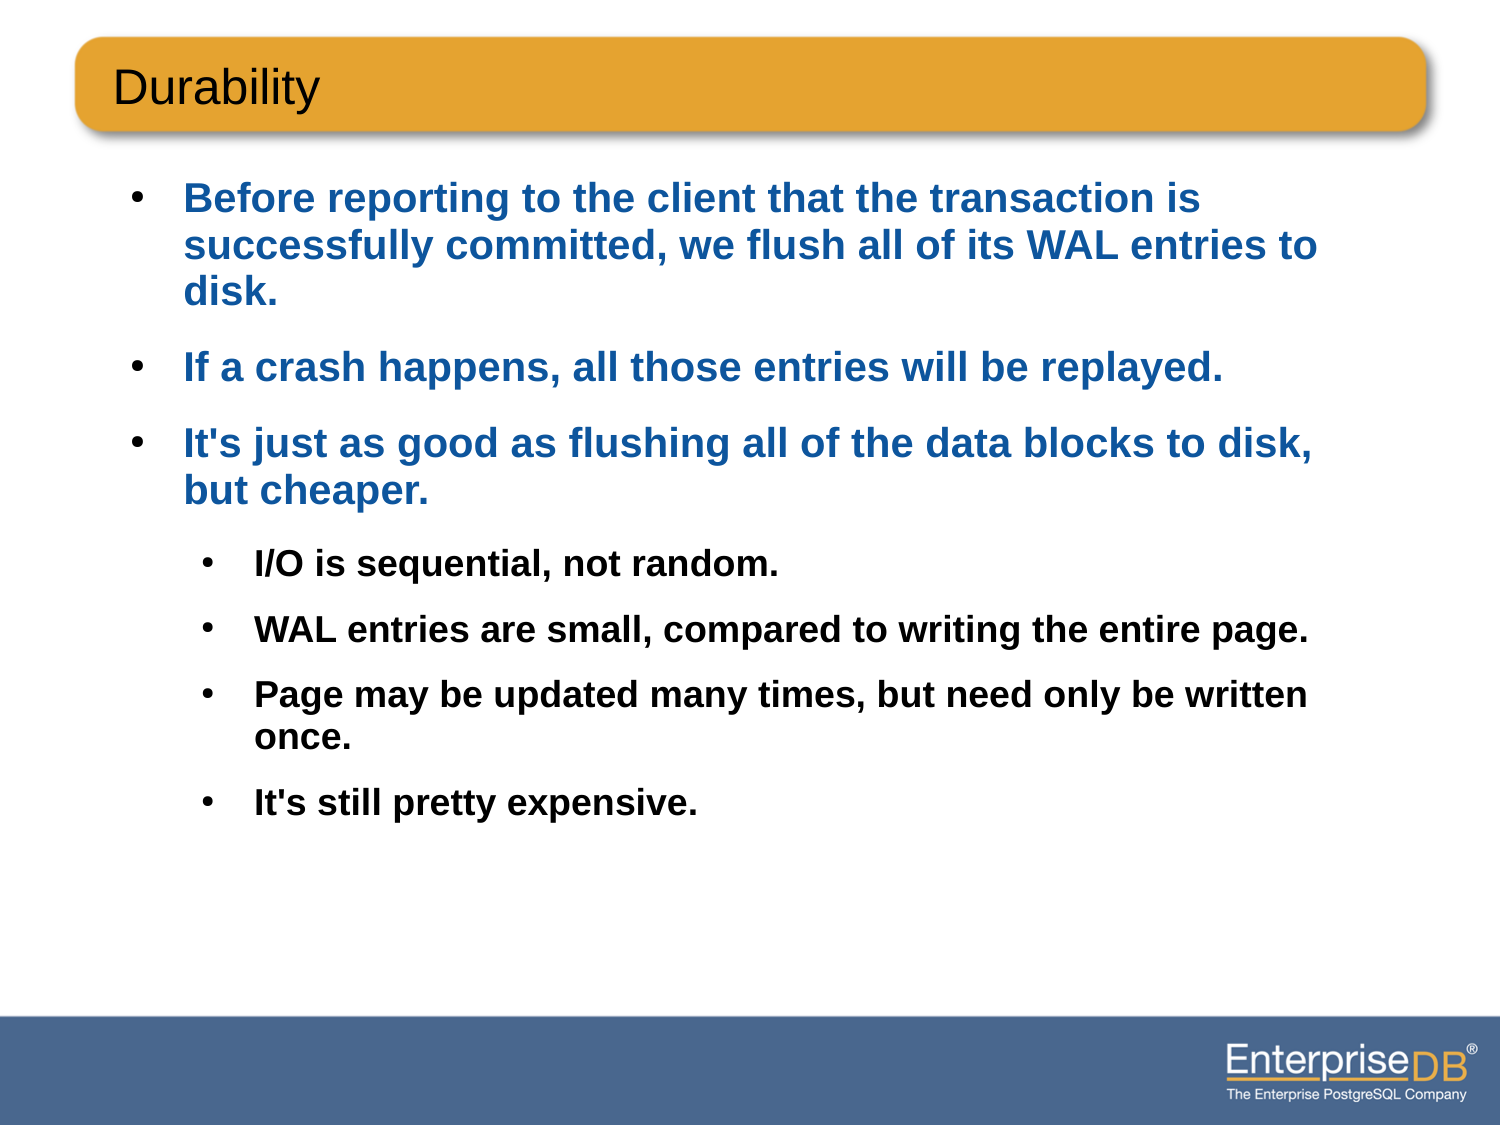

# Durability
Before reporting to the client that the transaction is successfully committed, we flush all of its WAL entries to disk.
If a crash happens, all those entries will be replayed.
It's just as good as flushing all of the data blocks to disk, but cheaper.
I/O is sequential, not random.
WAL entries are small, compared to writing the entire page.
Page may be updated many times, but need only be written once.
It's still pretty expensive.